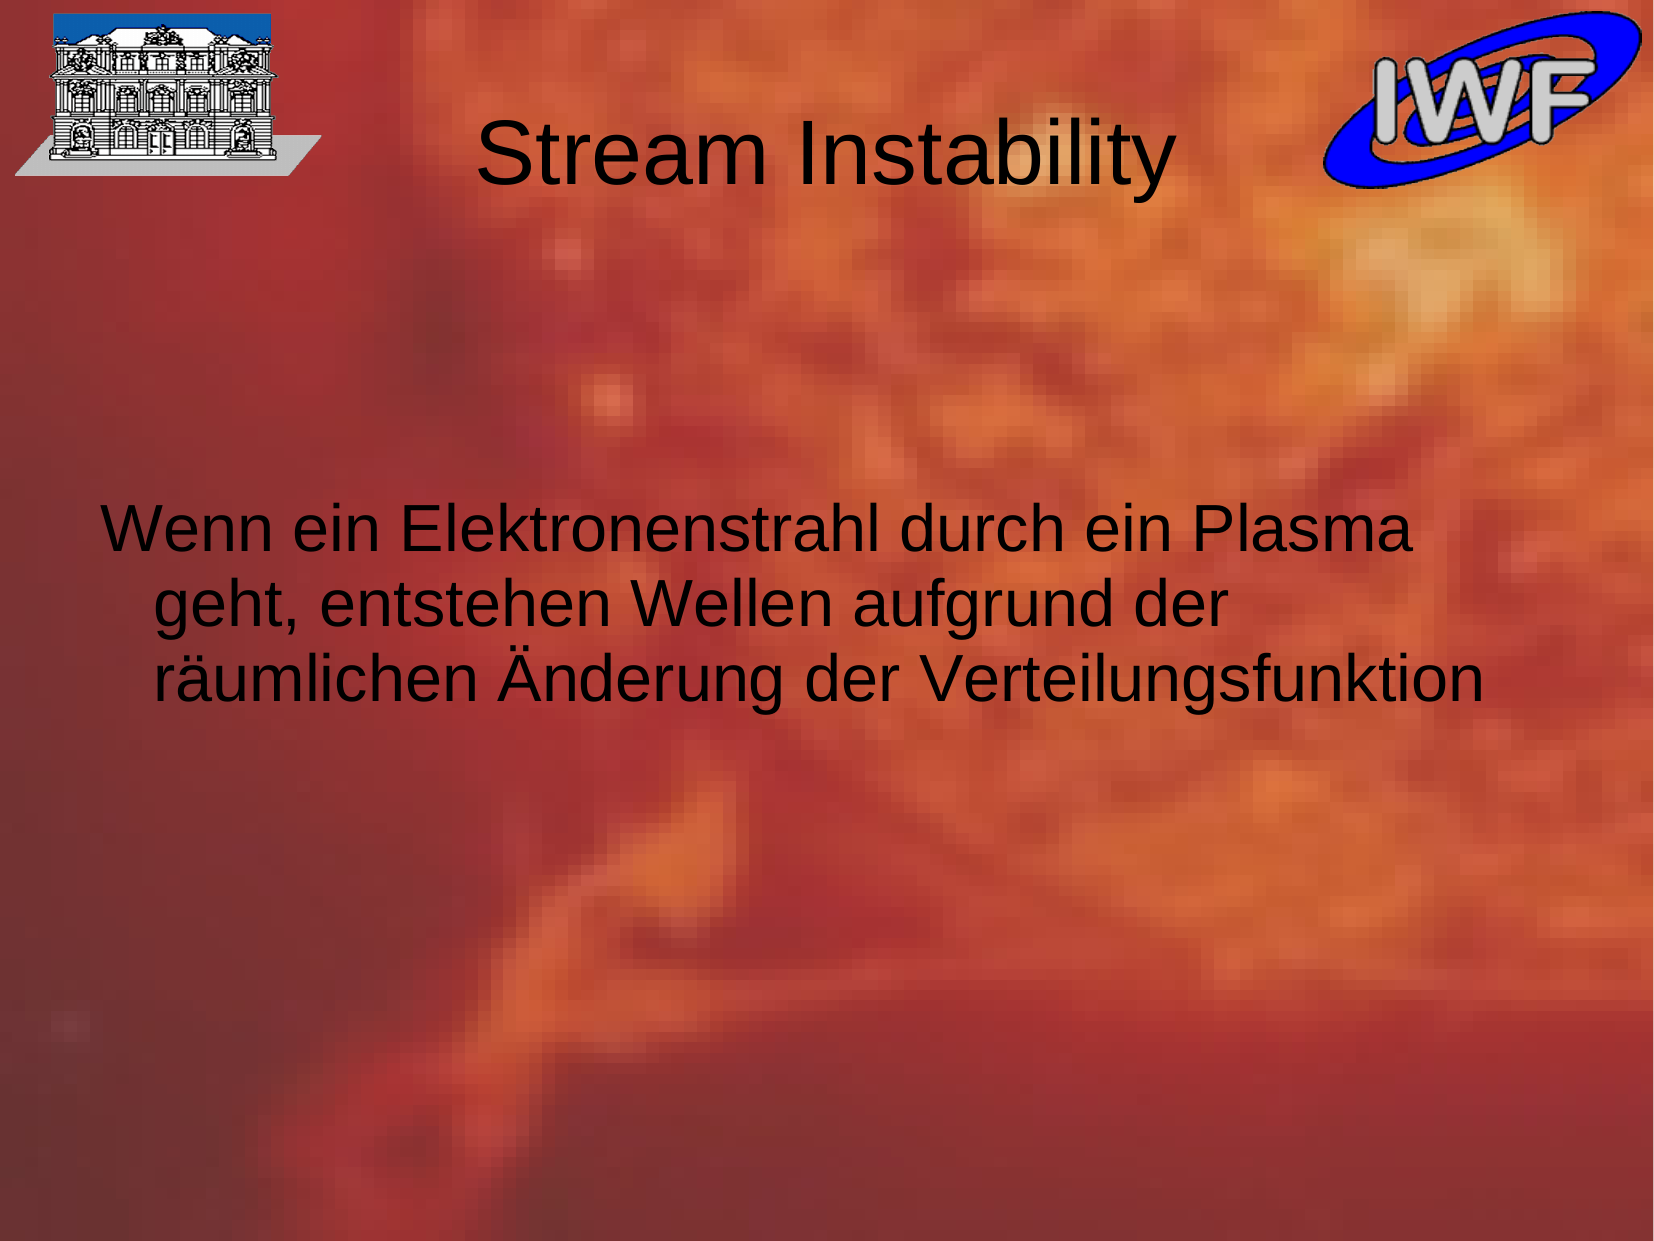

# Stream Instability
Wenn ein Elektronenstrahl durch ein Plasma geht, entstehen Wellen aufgrund der räumlichen Änderung der Verteilungsfunktion